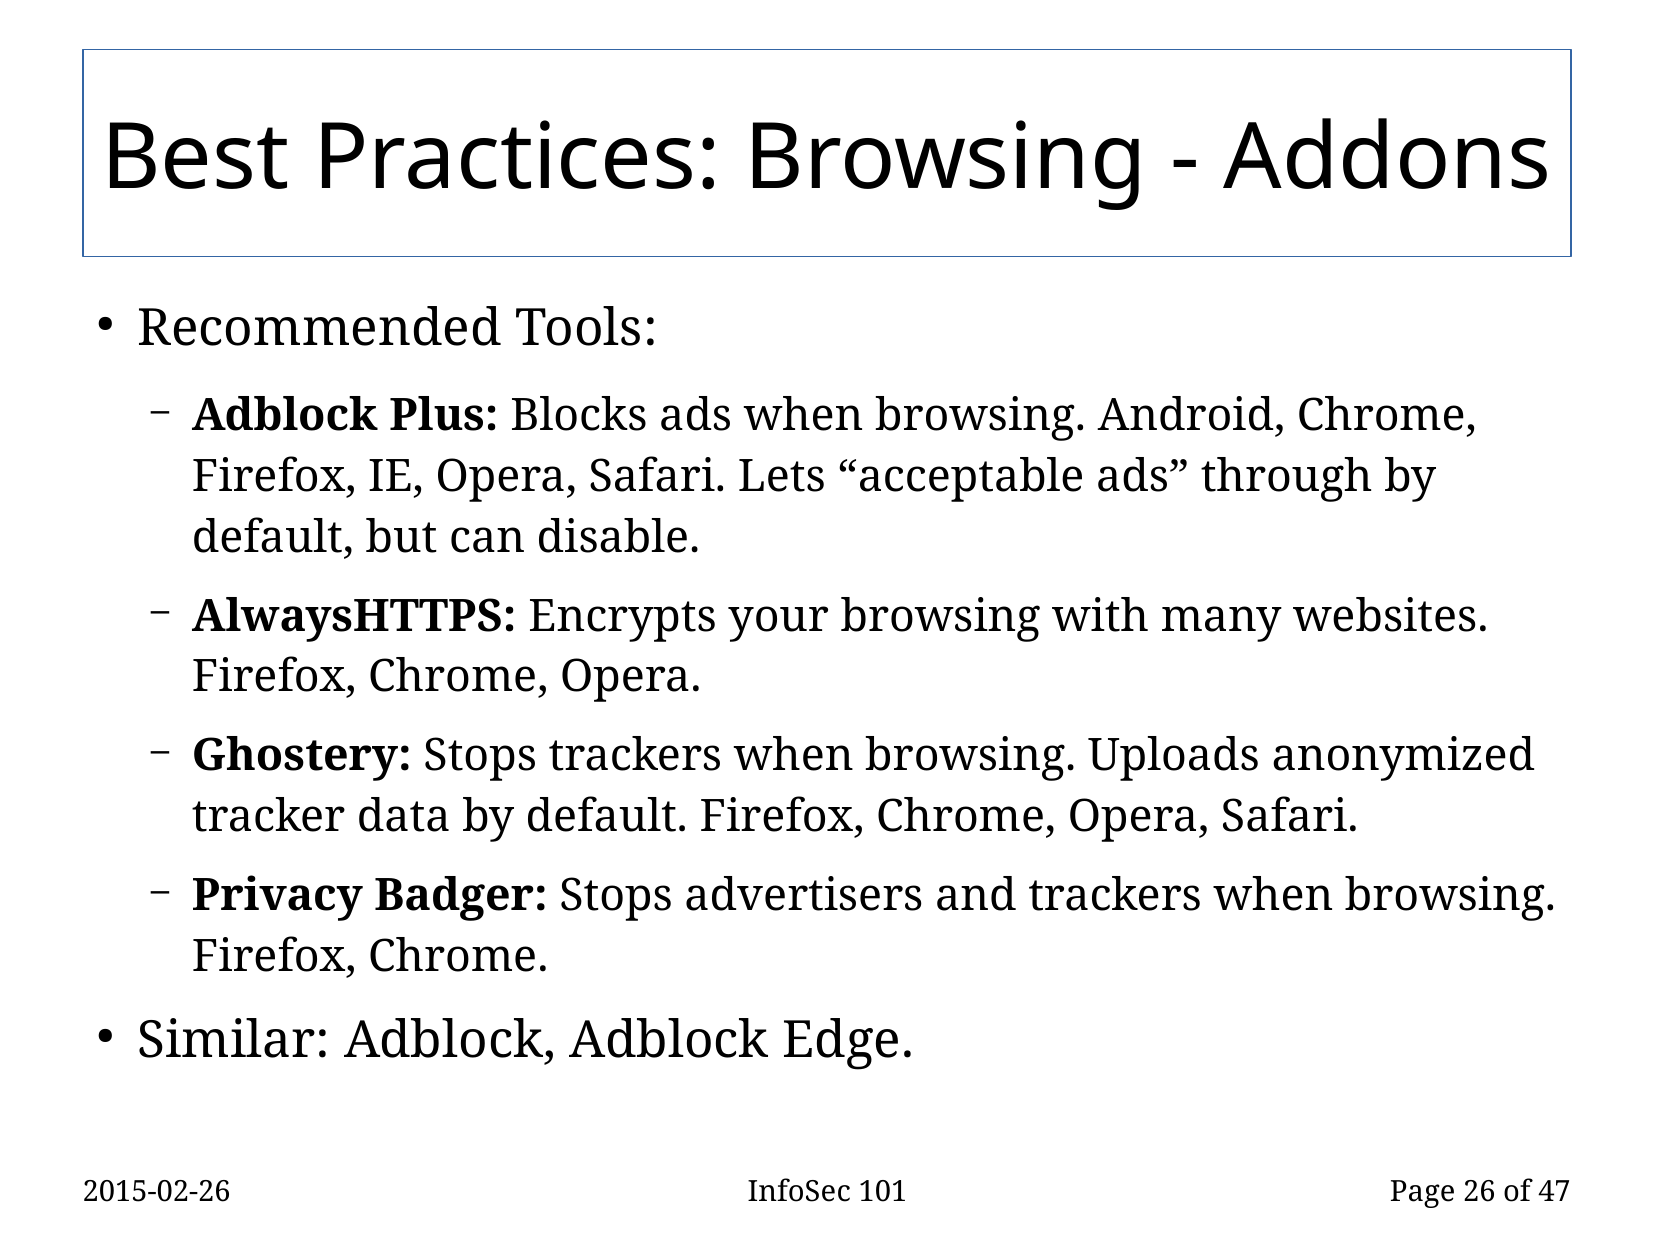

# Best Practices: Browsing - Addons
Recommended Tools:
Adblock Plus: Blocks ads when browsing. Android, Chrome, Firefox, IE, Opera, Safari. Lets “acceptable ads” through by default, but can disable.
AlwaysHTTPS: Encrypts your browsing with many websites. Firefox, Chrome, Opera.
Ghostery: Stops trackers when browsing. Uploads anonymized tracker data by default. Firefox, Chrome, Opera, Safari.
Privacy Badger: Stops advertisers and trackers when browsing. Firefox, Chrome.
Similar: Adblock, Adblock Edge.
2015-02-26
InfoSec 101
26